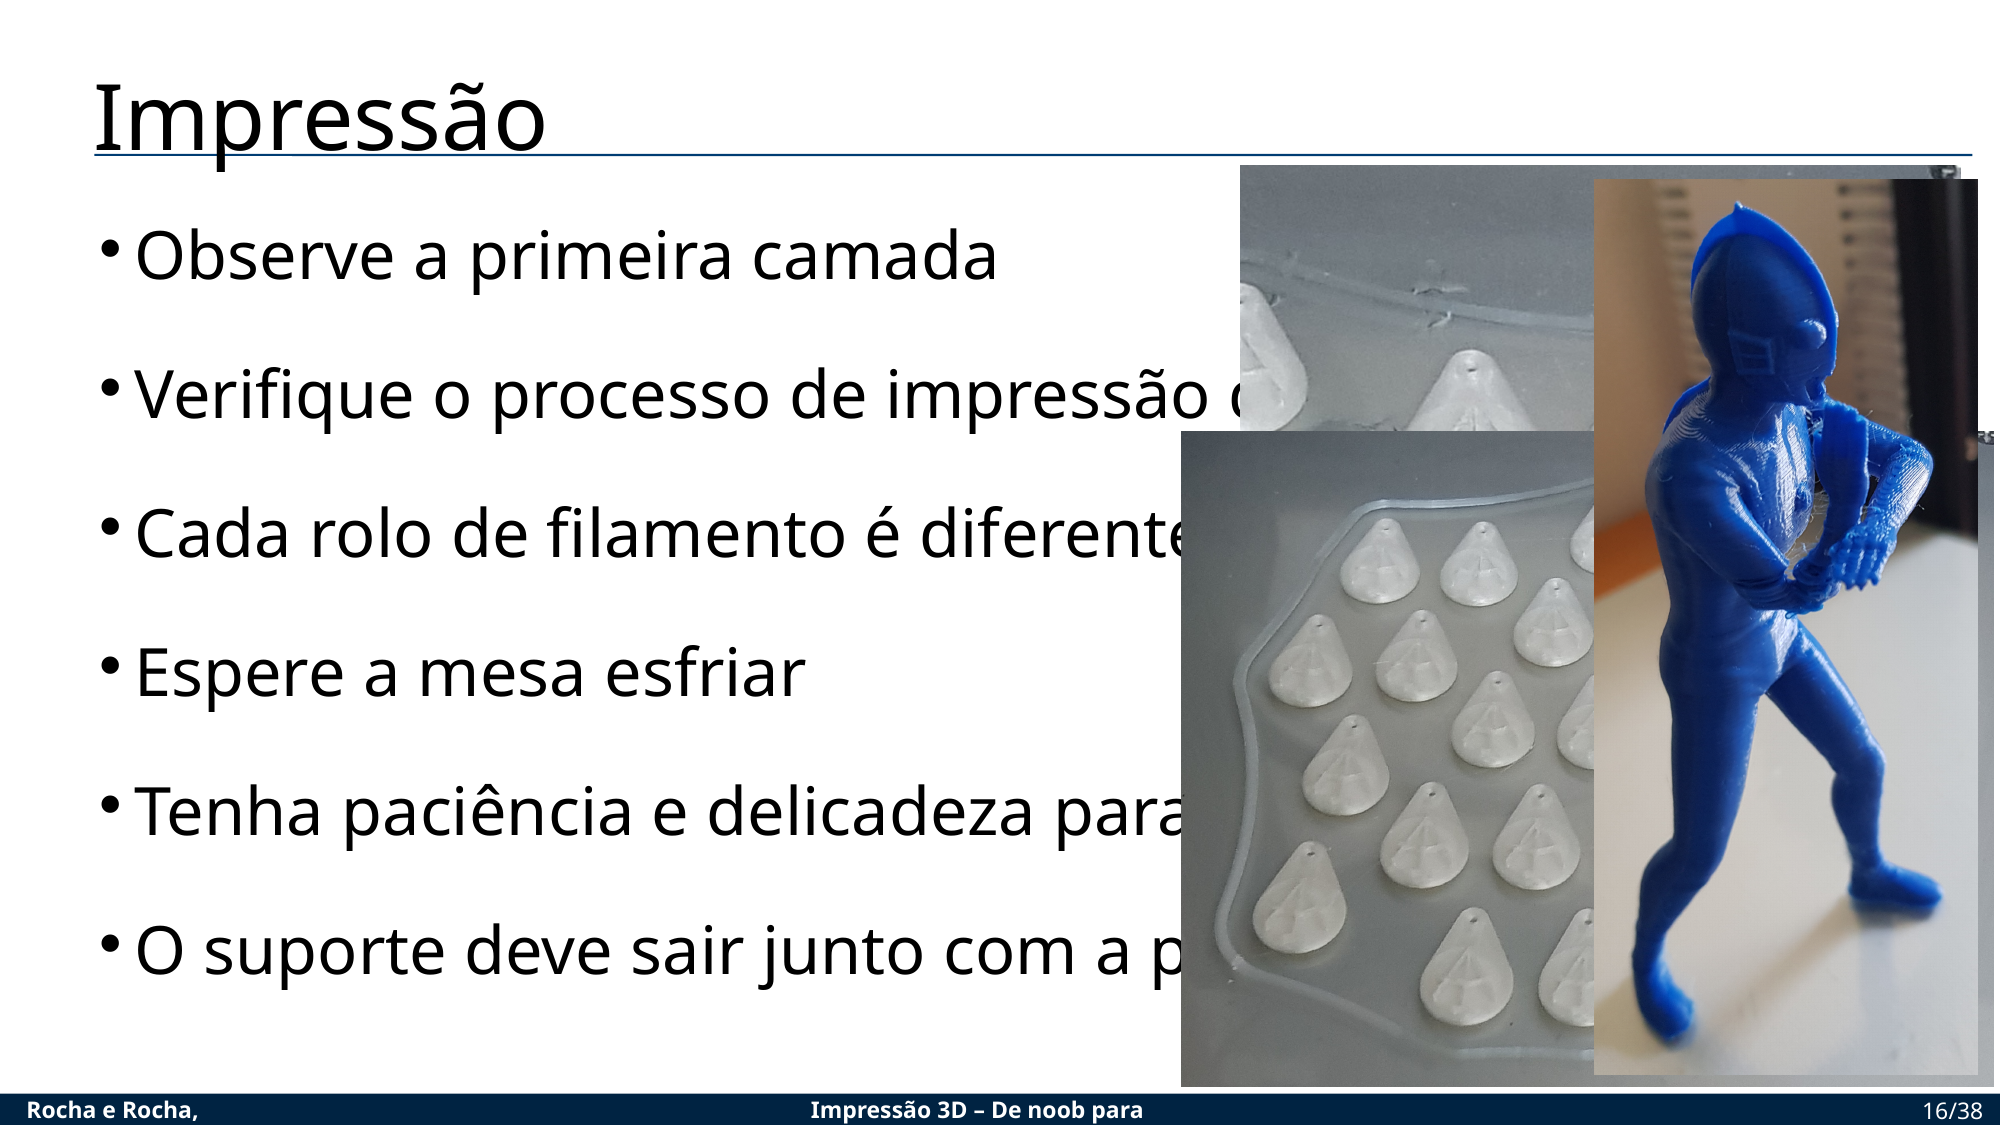

Impressão
Observe a primeira camada
Verifique o processo de impressão de vez em quando
Cada rolo de filamento é diferente do outro
Espere a mesa esfriar
Tenha paciência e delicadeza para retirar a peça
O suporte deve sair junto com a peça